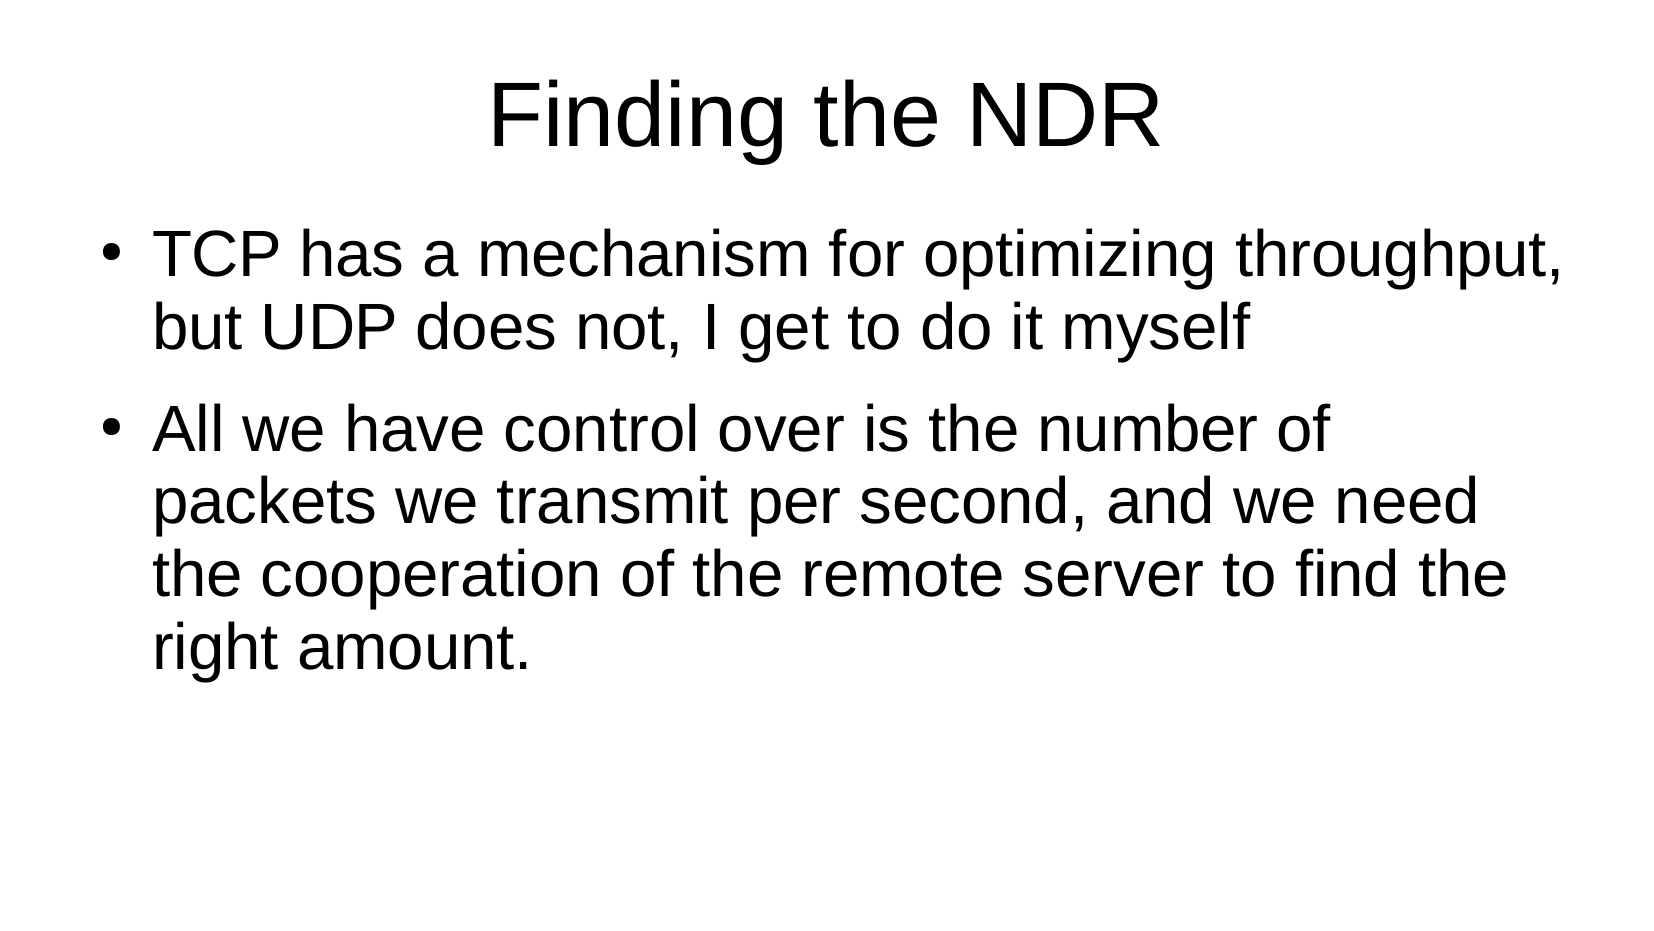

# Finding the NDR
TCP has a mechanism for optimizing throughput, but UDP does not, I get to do it myself
All we have control over is the number of packets we transmit per second, and we need the cooperation of the remote server to find the right amount.